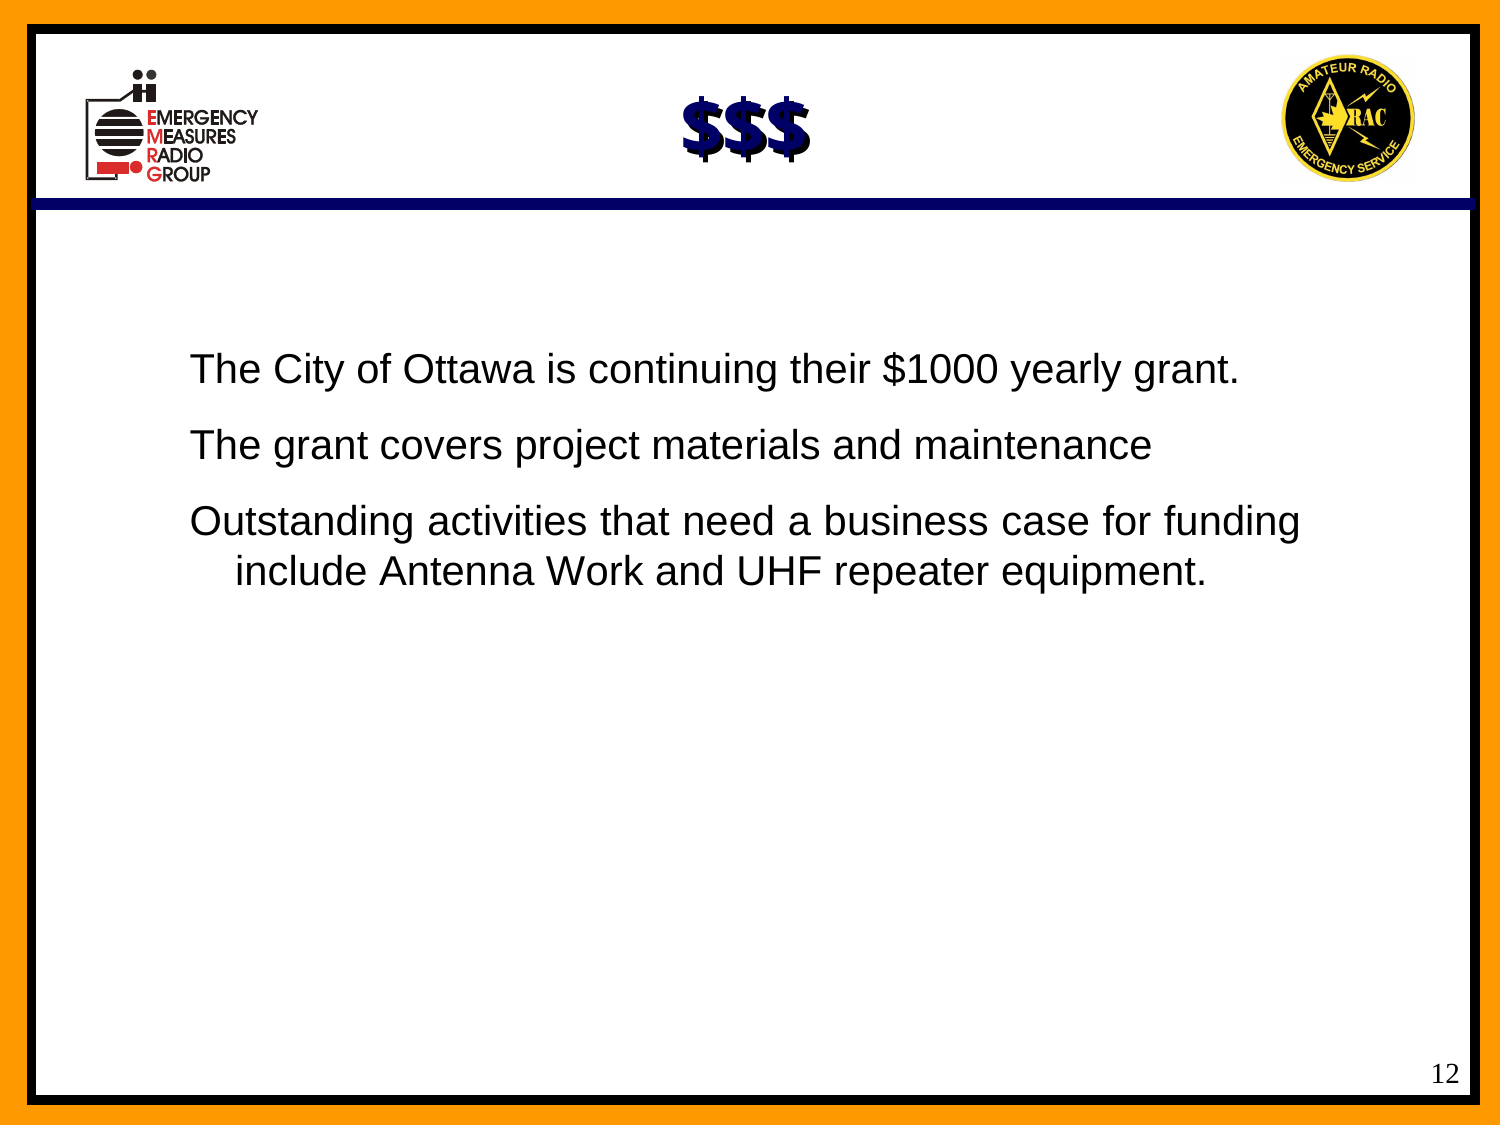

$$$
The City of Ottawa is continuing their $1000 yearly grant.
The grant covers project materials and maintenance
Outstanding activities that need a business case for funding include Antenna Work and UHF repeater equipment.
12